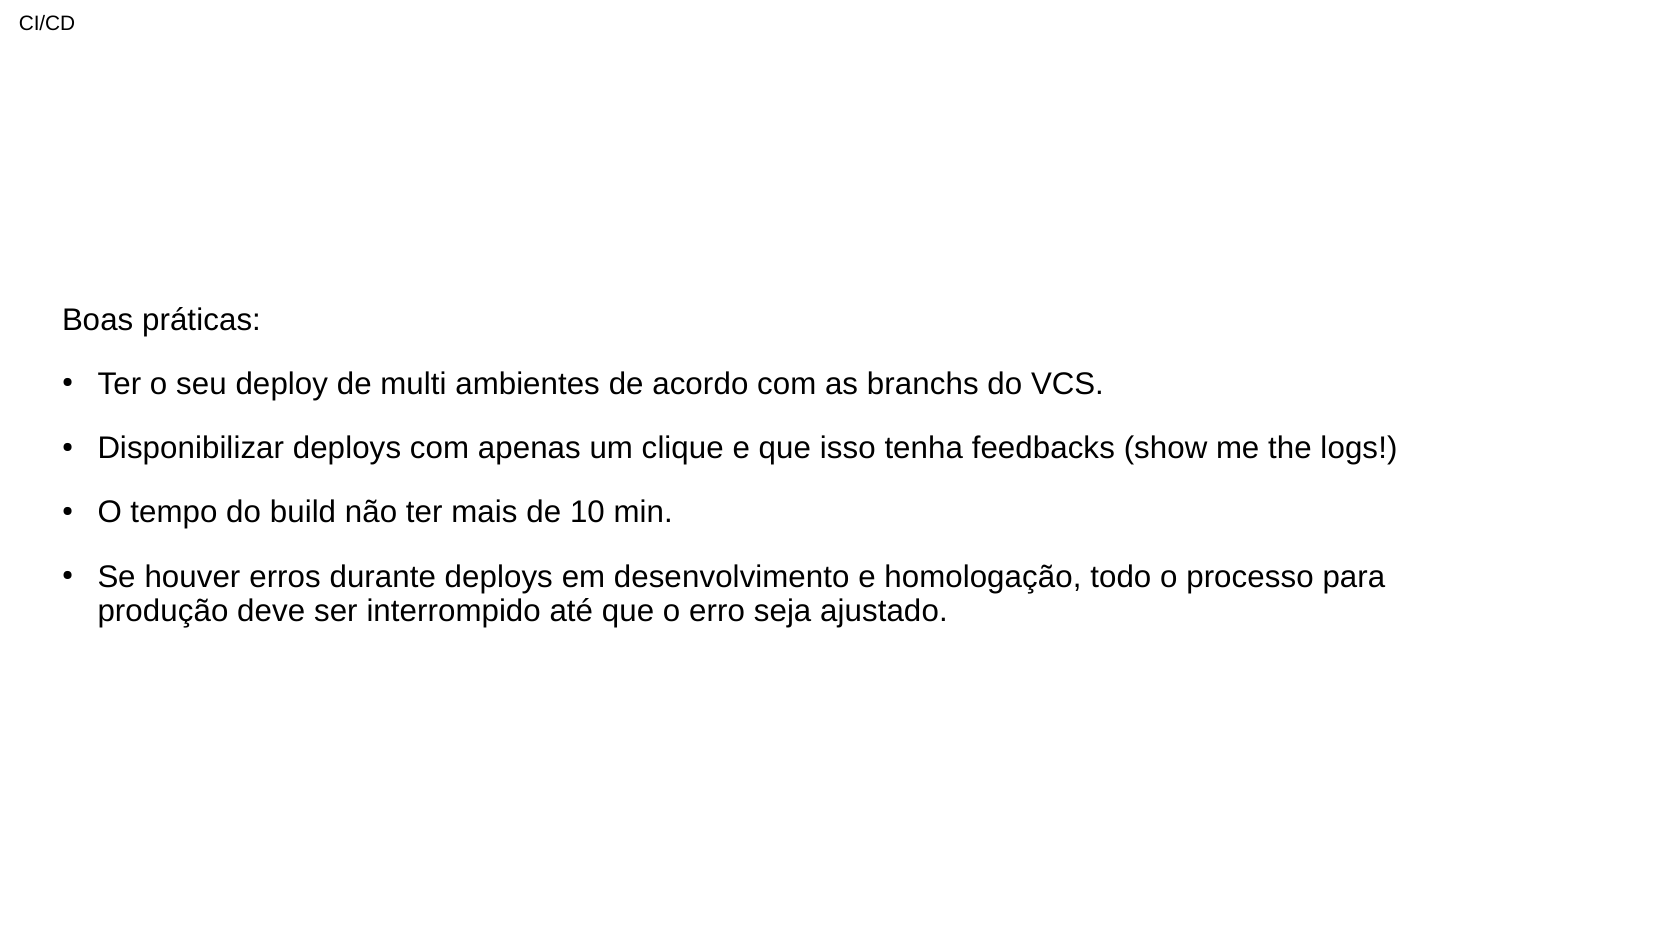

CI/CD
Boas práticas:
Ter o seu deploy de multi ambientes de acordo com as branchs do VCS.
Disponibilizar deploys com apenas um clique e que isso tenha feedbacks (show me the logs!)
O tempo do build não ter mais de 10 min.
Se houver erros durante deploys em desenvolvimento e homologação, todo o processo para
produção deve ser interrompido até que o erro seja ajustado.